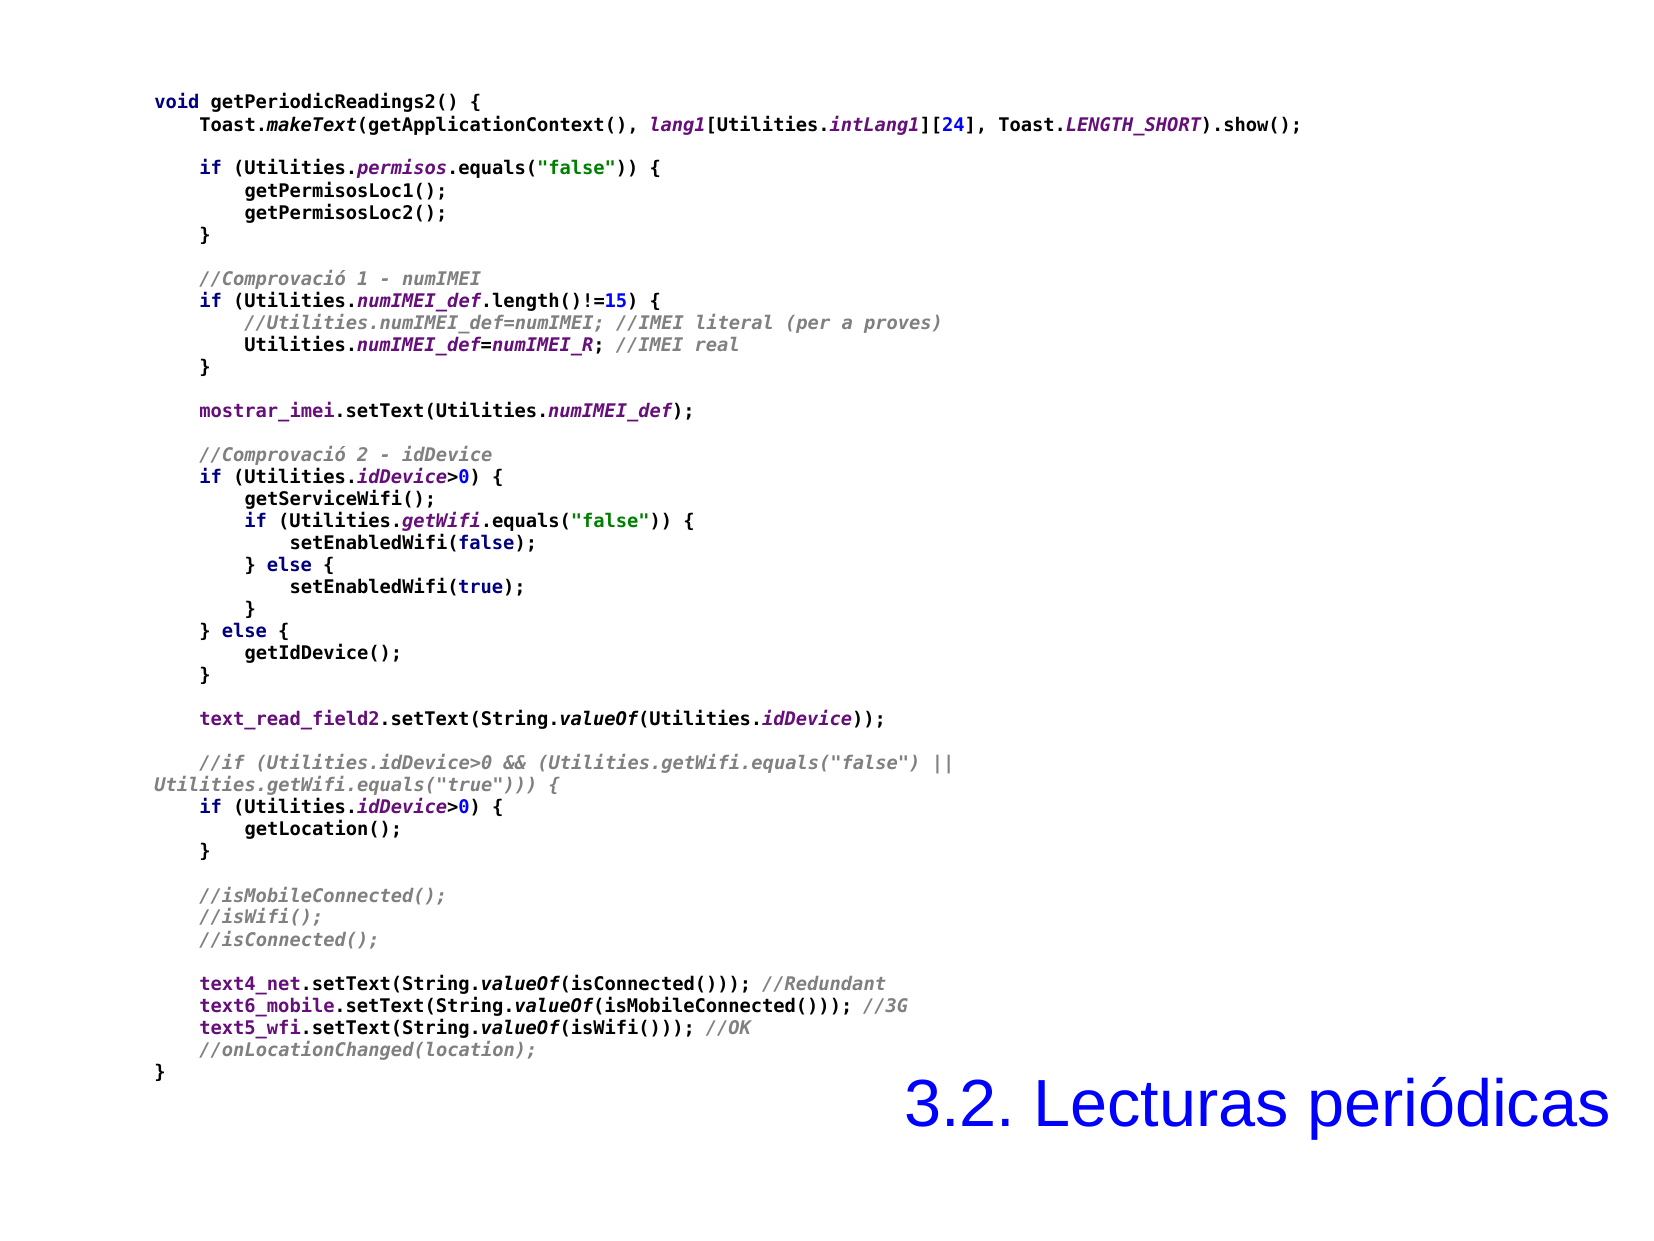

void getPeriodicReadings2() {
 Toast.makeText(getApplicationContext(), lang1[Utilities.intLang1][24], Toast.LENGTH_SHORT).show();
 if (Utilities.permisos.equals("false")) {
 getPermisosLoc1();
 getPermisosLoc2();
 }
 //Comprovació 1 - numIMEI
 if (Utilities.numIMEI_def.length()!=15) {
 //Utilities.numIMEI_def=numIMEI; //IMEI literal (per a proves)
 Utilities.numIMEI_def=numIMEI_R; //IMEI real
 }
 mostrar_imei.setText(Utilities.numIMEI_def);
 //Comprovació 2 - idDevice
 if (Utilities.idDevice>0) {
 getServiceWifi();
 if (Utilities.getWifi.equals("false")) {
 setEnabledWifi(false);
 } else {
 setEnabledWifi(true);
 }
 } else {
 getIdDevice();
 }
 text_read_field2.setText(String.valueOf(Utilities.idDevice));
 //if (Utilities.idDevice>0 && (Utilities.getWifi.equals("false") || Utilities.getWifi.equals("true"))) {
 if (Utilities.idDevice>0) {
 getLocation();
 }
 //isMobileConnected();
 //isWifi();
 //isConnected();
 text4_net.setText(String.valueOf(isConnected())); //Redundant
 text6_mobile.setText(String.valueOf(isMobileConnected())); //3G
 text5_wfi.setText(String.valueOf(isWifi())); //OK
 //onLocationChanged(location);
}
# 3.2. Lecturas periódicas